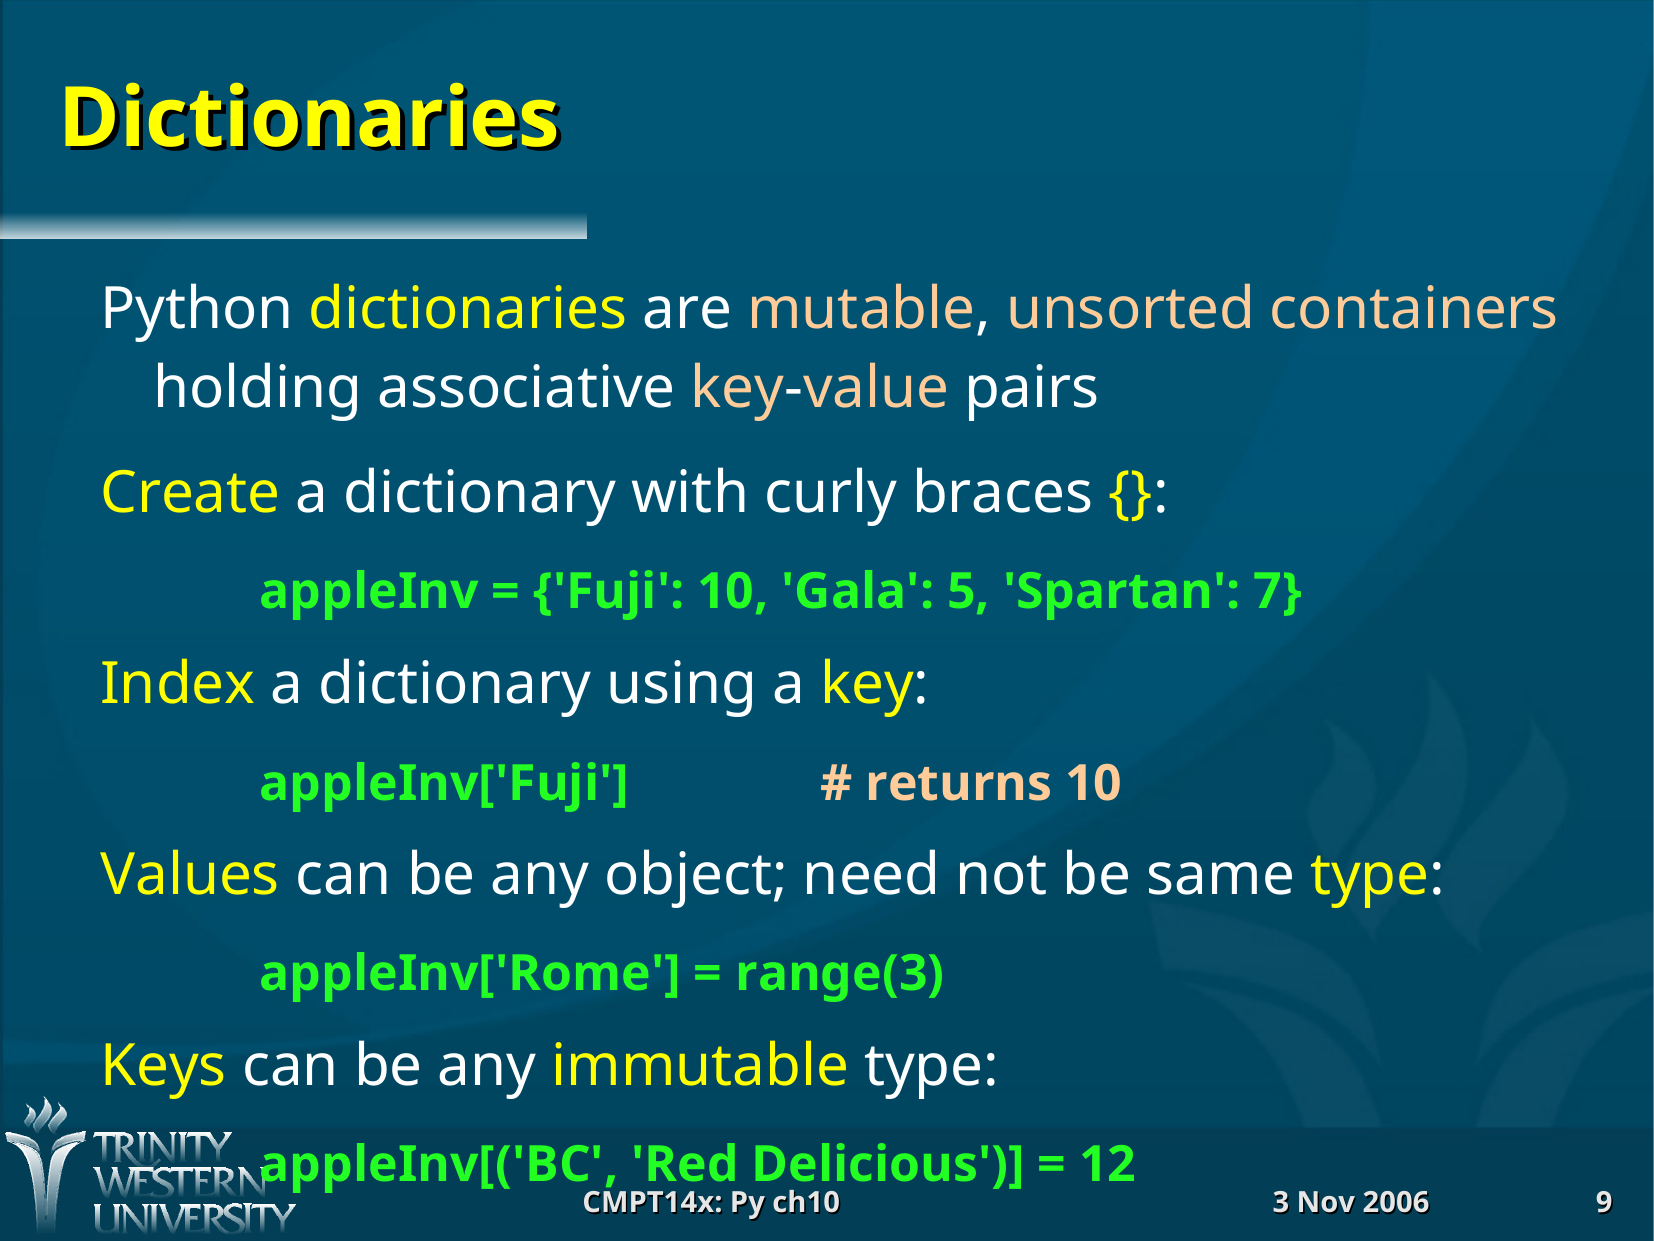

# Dictionaries
Python dictionaries are mutable, unsorted containers holding associative key-value pairs
Create a dictionary with curly braces {}:
appleInv = {'Fuji': 10, 'Gala': 5, 'Spartan': 7}
Index a dictionary using a key:
appleInv['Fuji']			# returns 10
Values can be any object; need not be same type:
appleInv['Rome'] = range(3)
Keys can be any immutable type:
appleInv[('BC', 'Red Delicious')] = 12
CMPT14x: Py ch10
3 Nov 2006
9